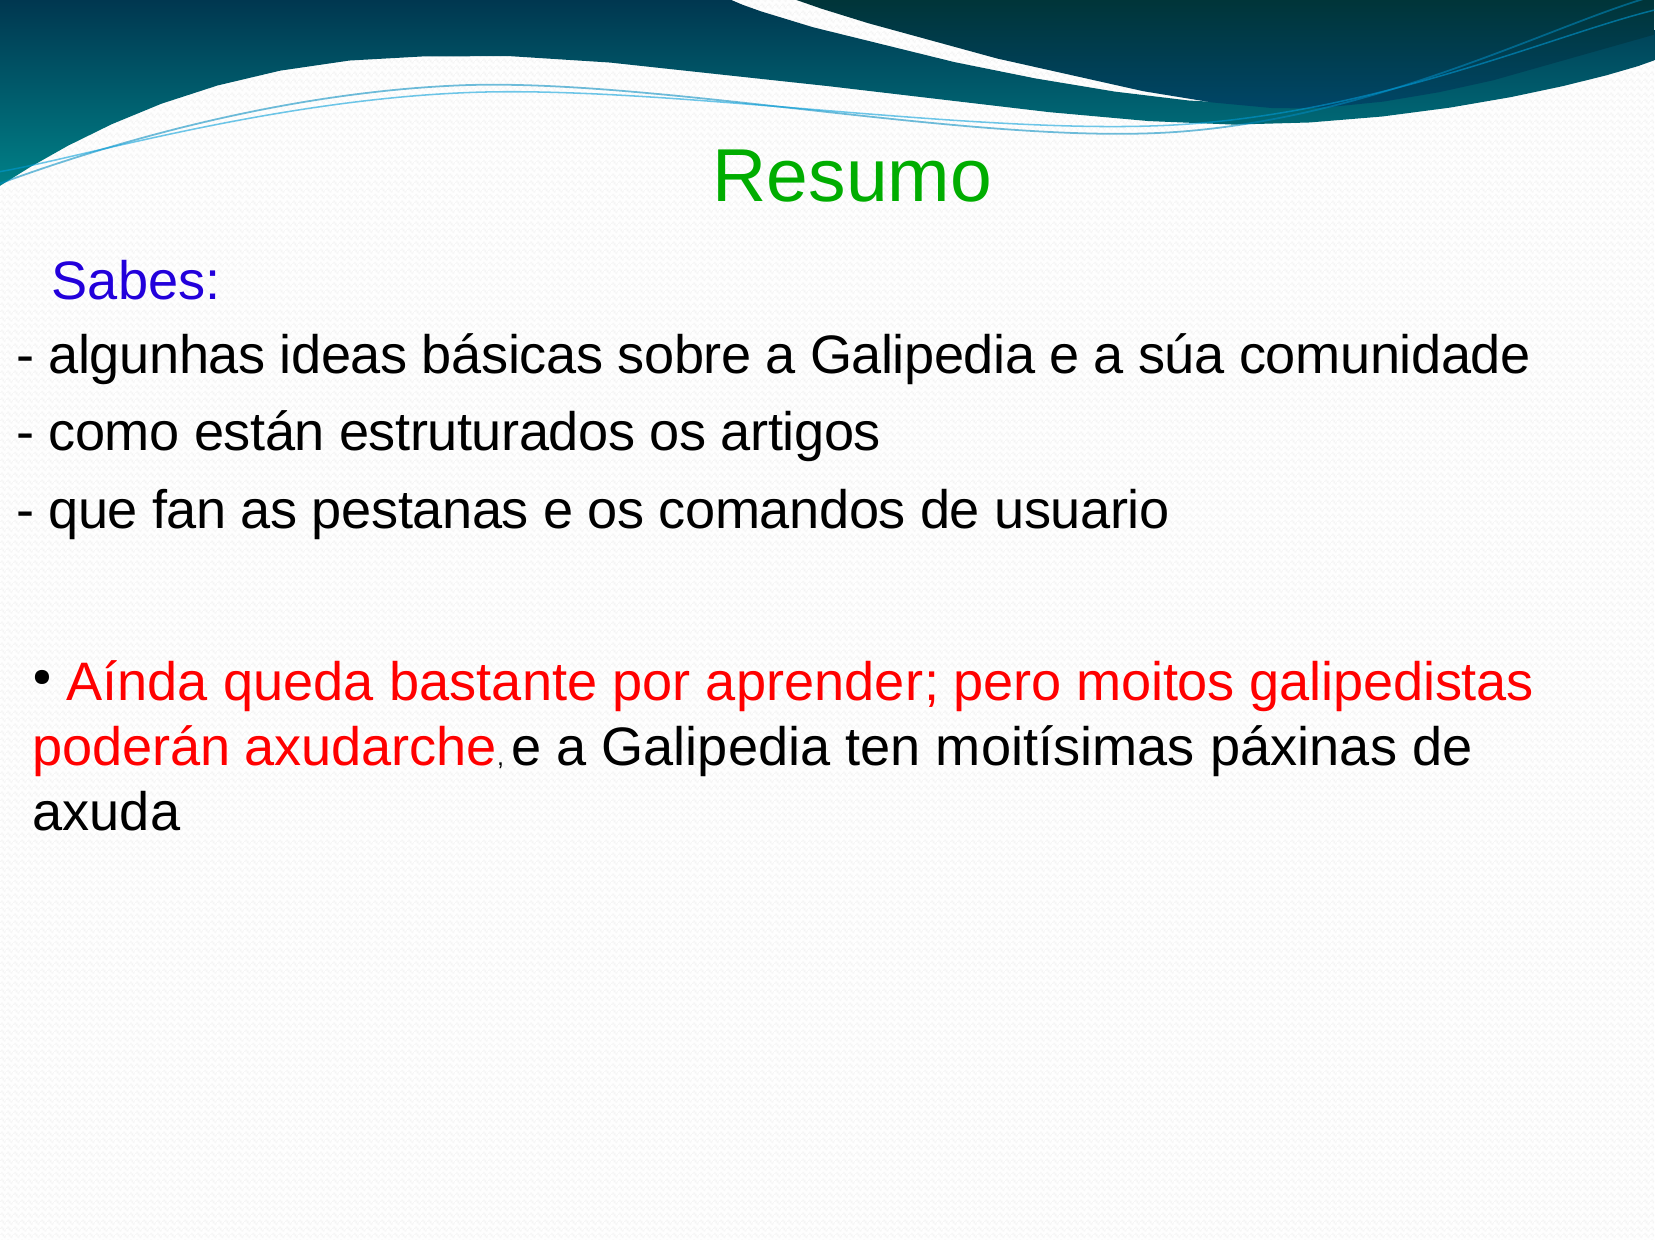

# Resumo
Sabes:
- algunhas ideas básicas sobre a Galipedia e a súa comunidade
- como están estruturados os artigos
- que fan as pestanas e os comandos de usuario
 Aínda queda bastante por aprender; pero moitos galipedistas poderán axudarche, e a Galipedia ten moitísimas páxinas de axuda